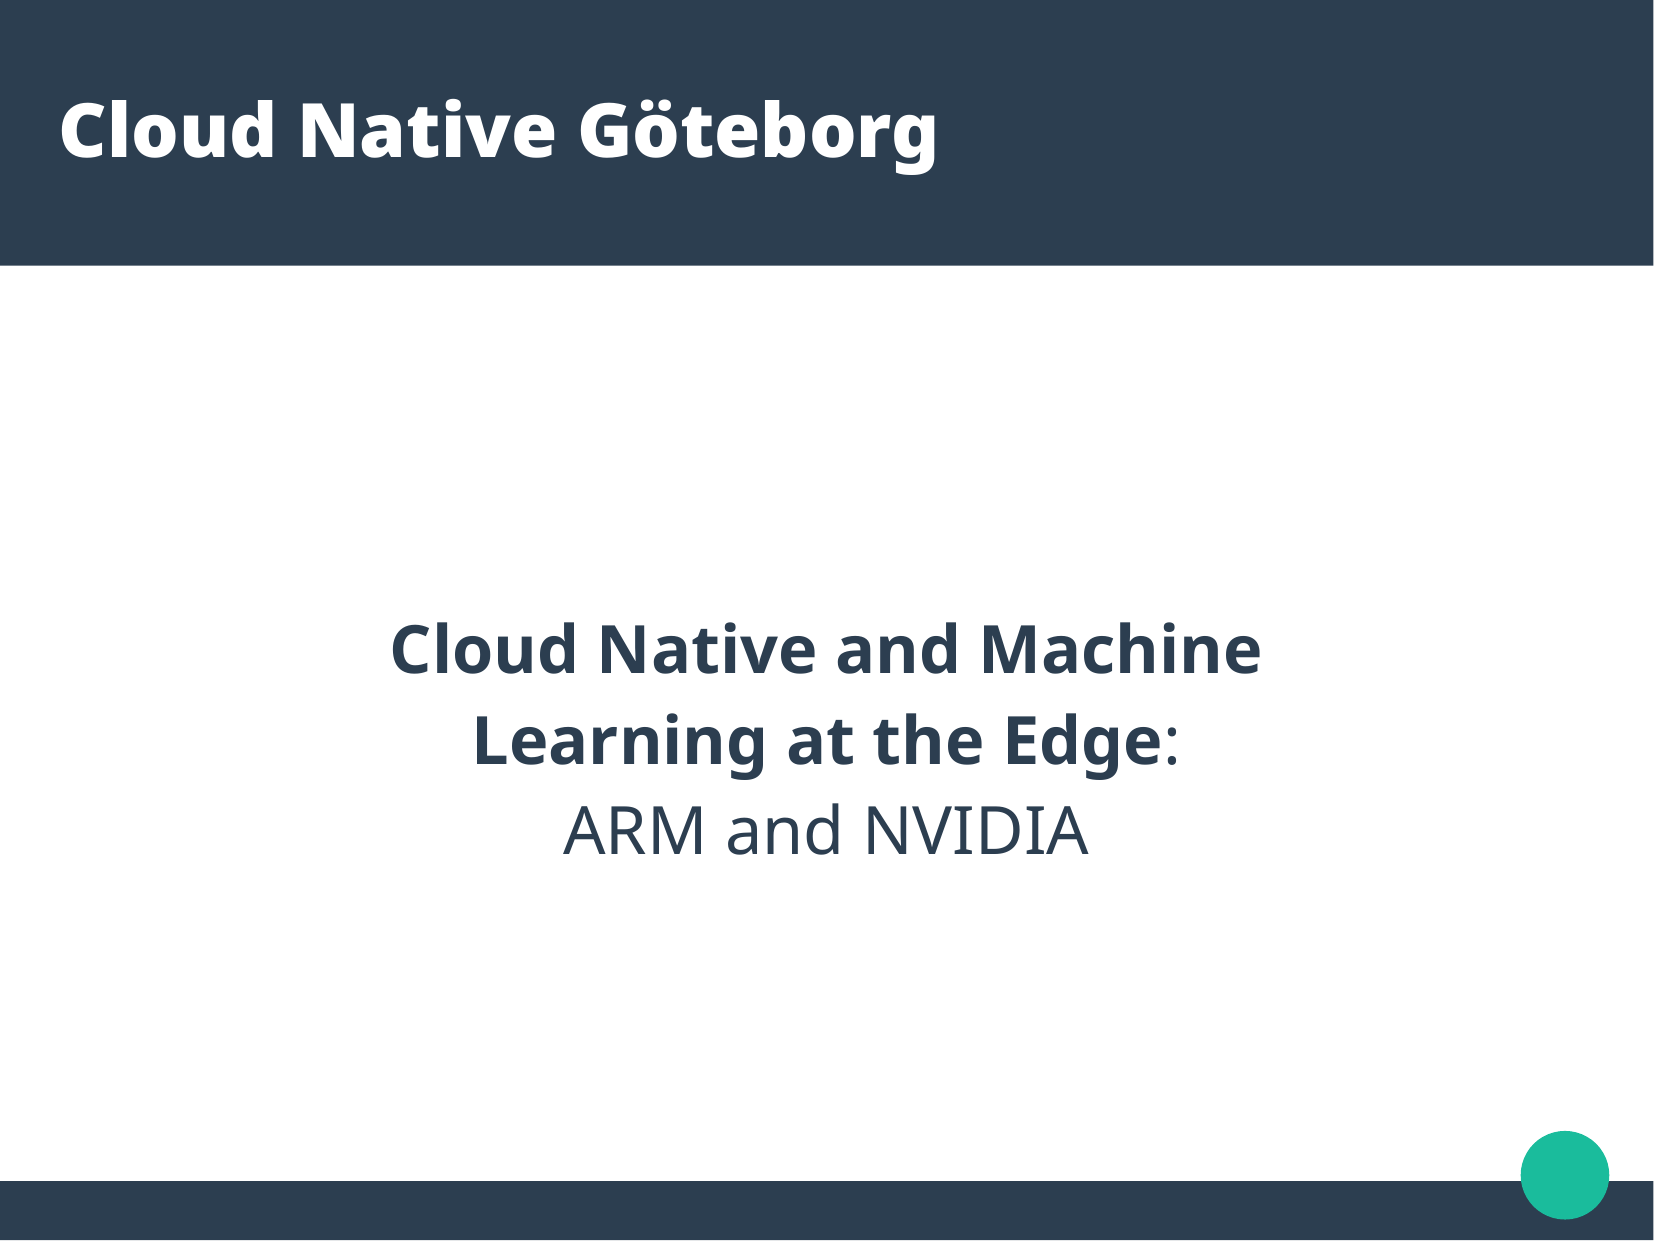

# Cloud Native Göteborg
Cloud Native and Machine
Learning at the Edge:
ARM and NVIDIA